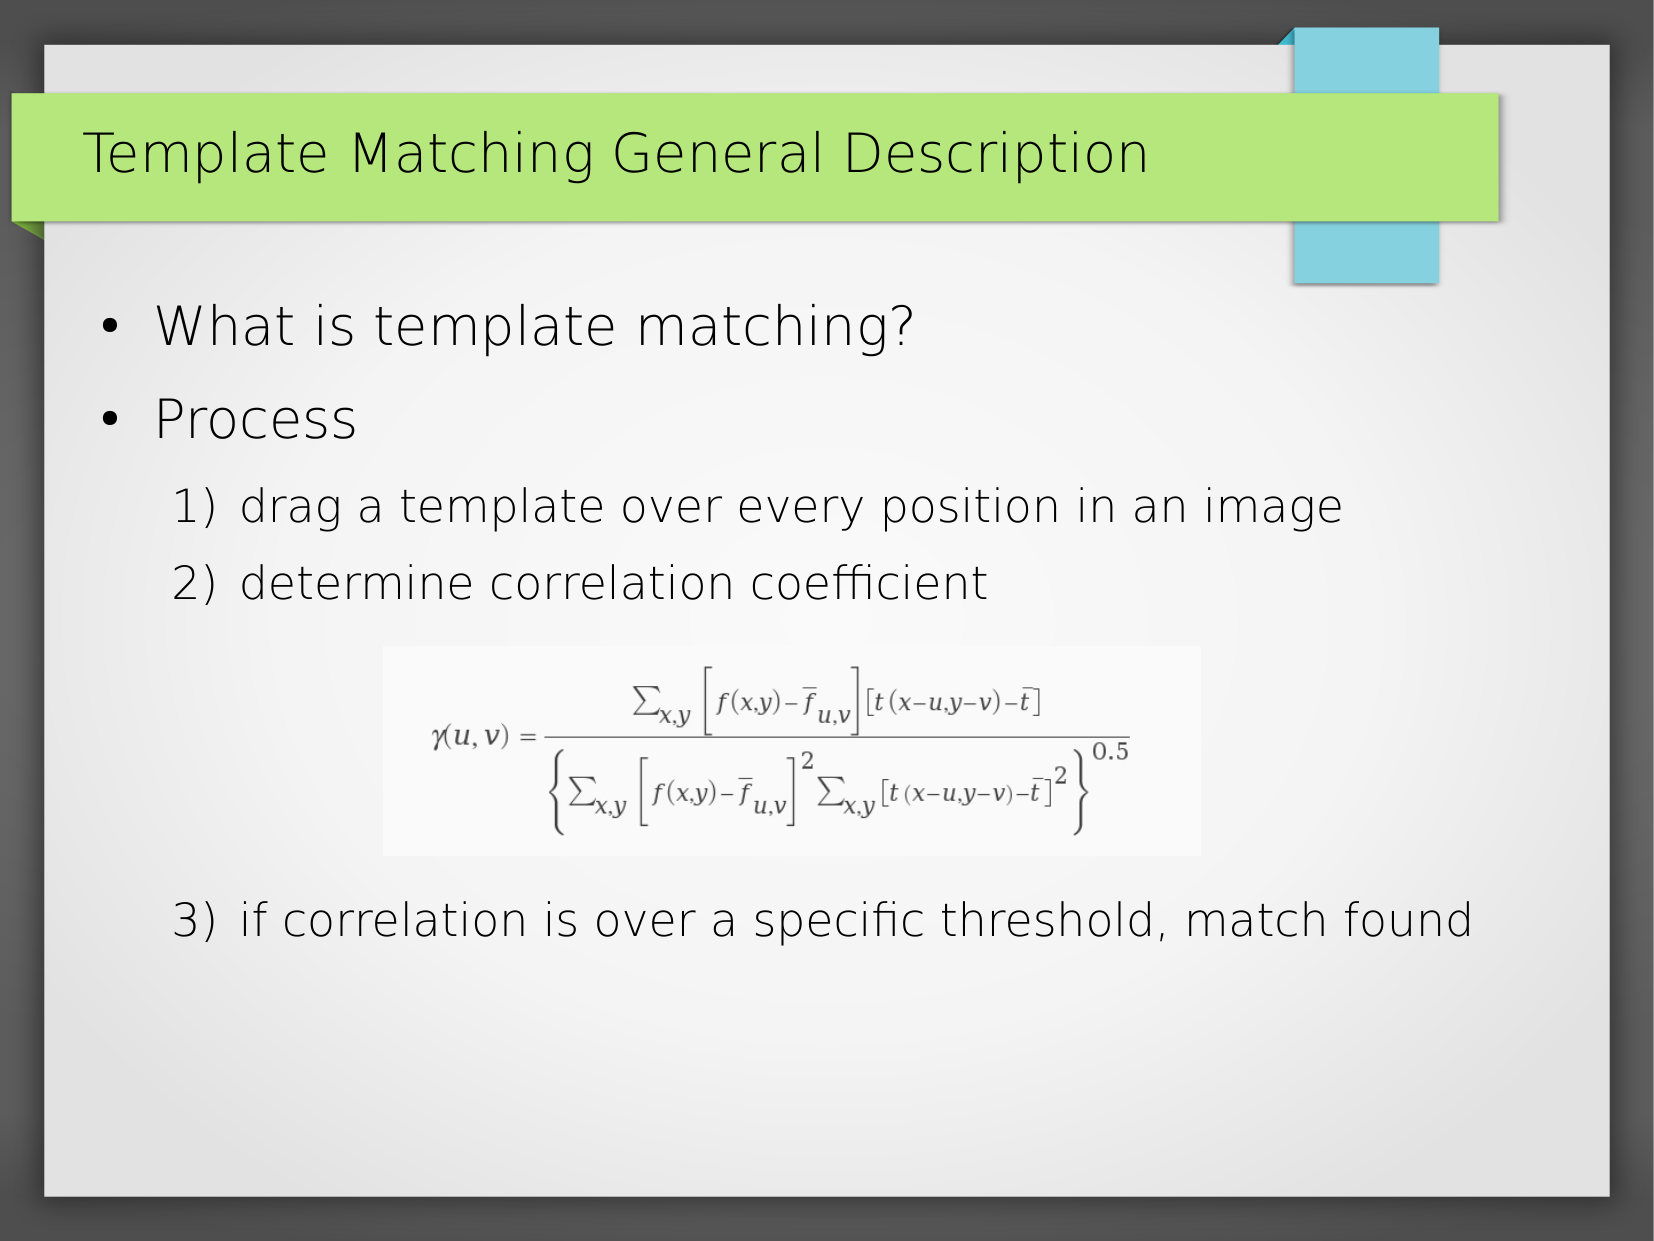

# Template Matching General Description
What is template matching?
Process
 drag a template over every position in an image
 determine correlation coefficient
 if correlation is over a specific threshold, match found